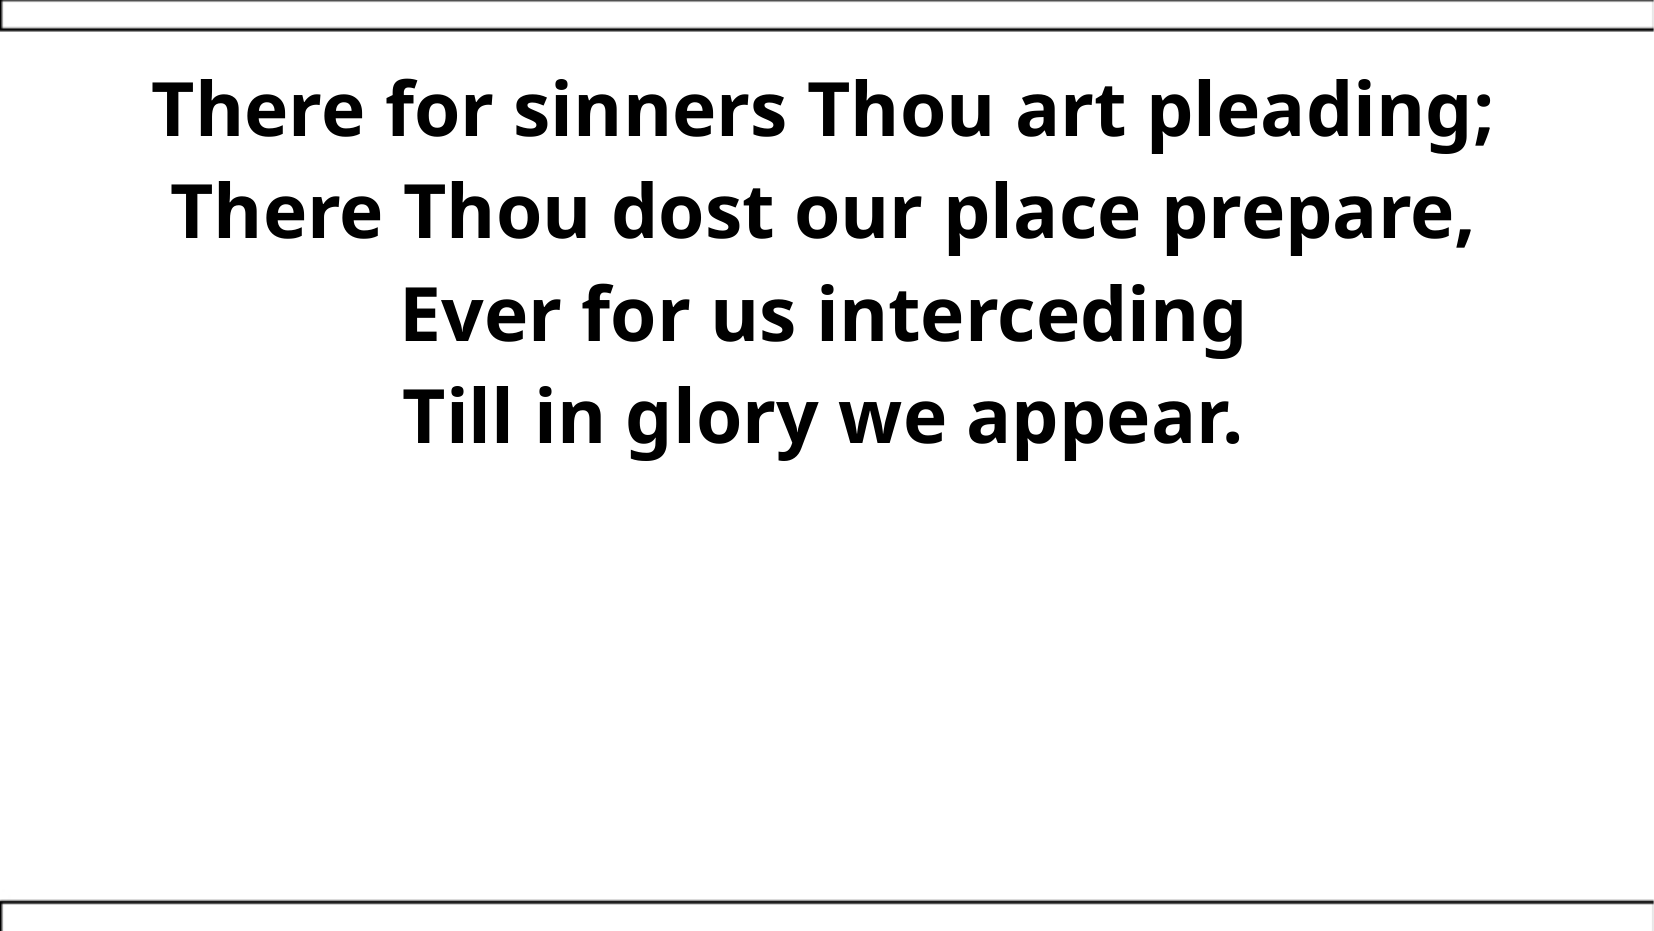

There for sinners Thou art pleading;
There Thou dost our place prepare,
Ever for us interceding
Till in glory we appear.